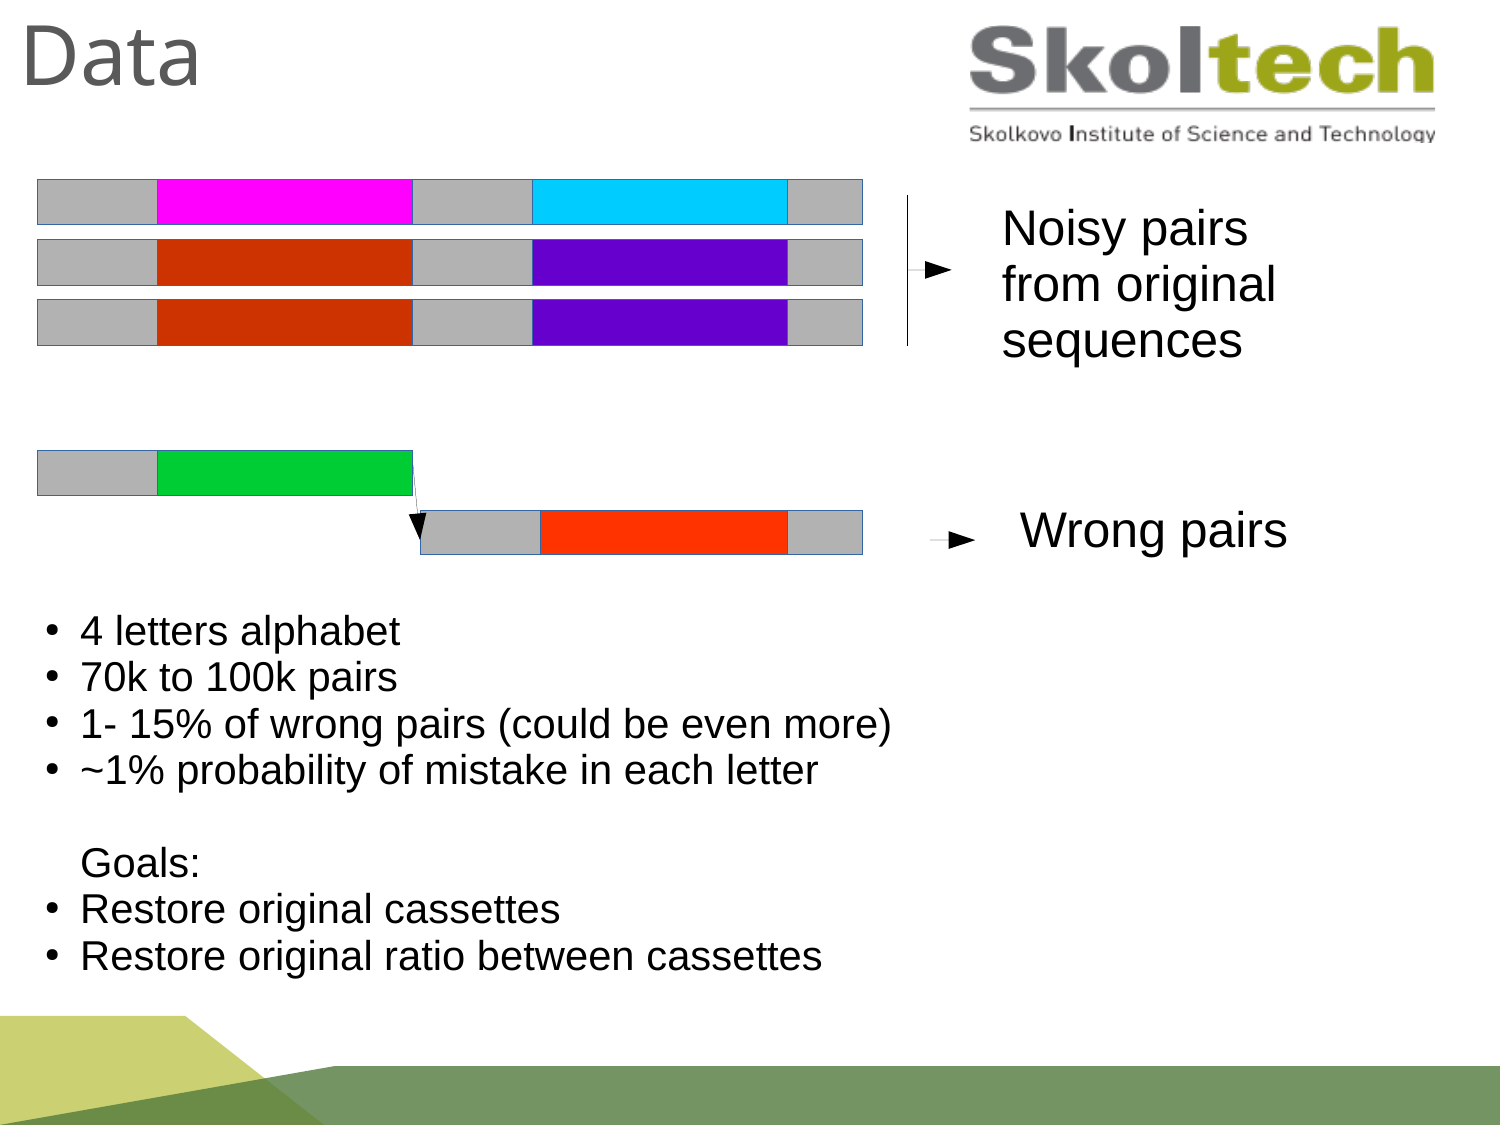

# Data
Noisy pairs from original sequences
Wrong pairs
4 letters alphabet
70k to 100k pairs
1- 15% of wrong pairs (could be even more)
~1% probability of mistake in each letter
Goals:
Restore original cassettes
Restore original ratio between cassettes